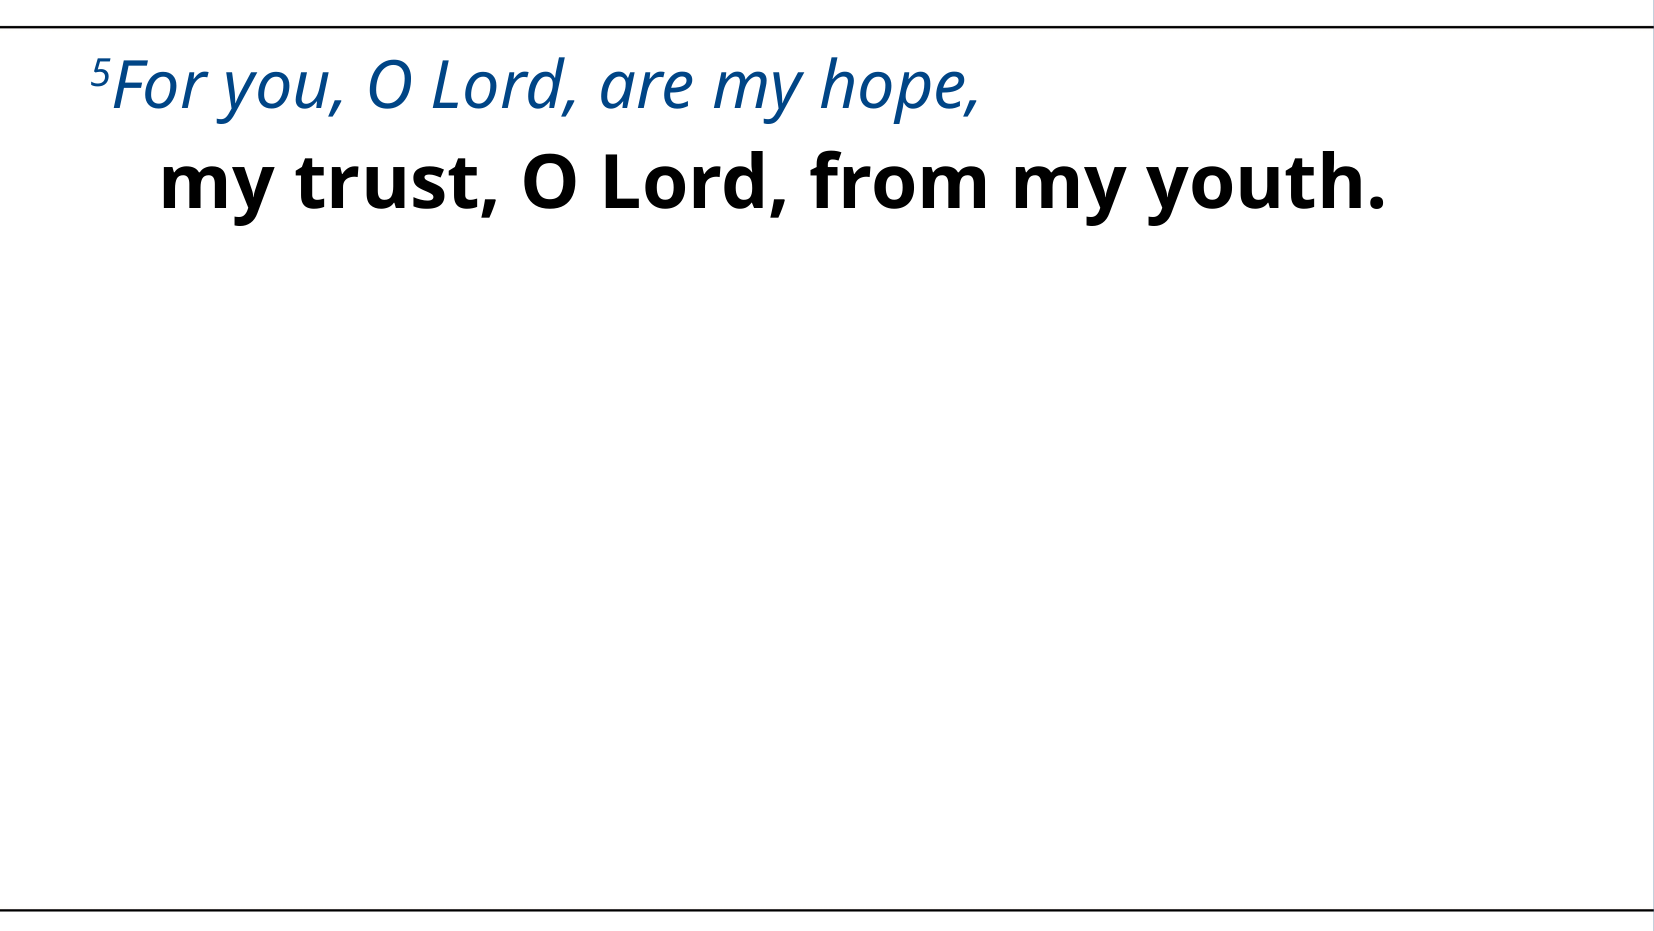

5For you, O Lord, are my hope,
 my trust, O Lord, from my youth.